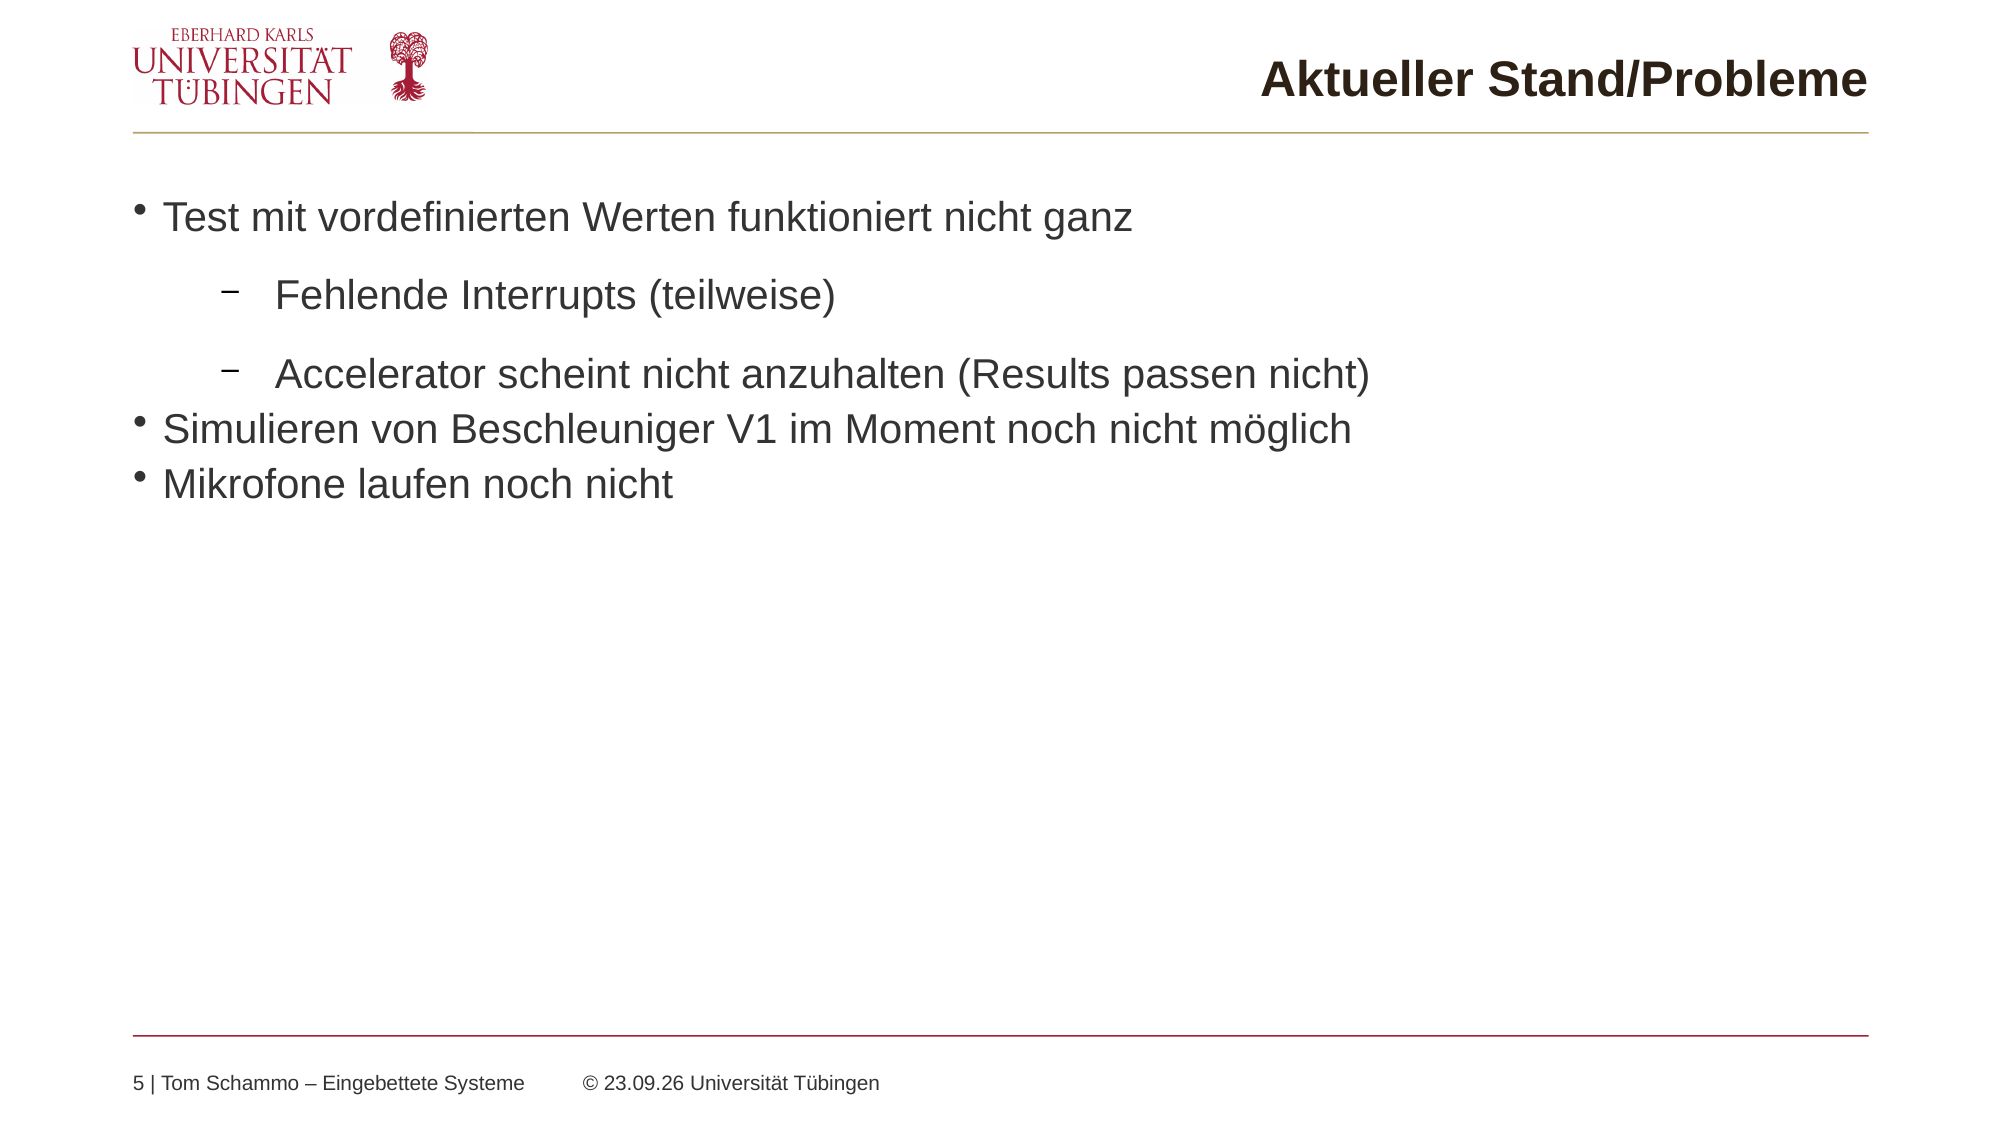

# Aktueller Stand/Probleme
Test mit vordefinierten Werten funktioniert nicht ganz
Fehlende Interrupts (teilweise)
Accelerator scheint nicht anzuhalten (Results passen nicht)
Simulieren von Beschleuniger V1 im Moment noch nicht möglich
Mikrofone laufen noch nicht